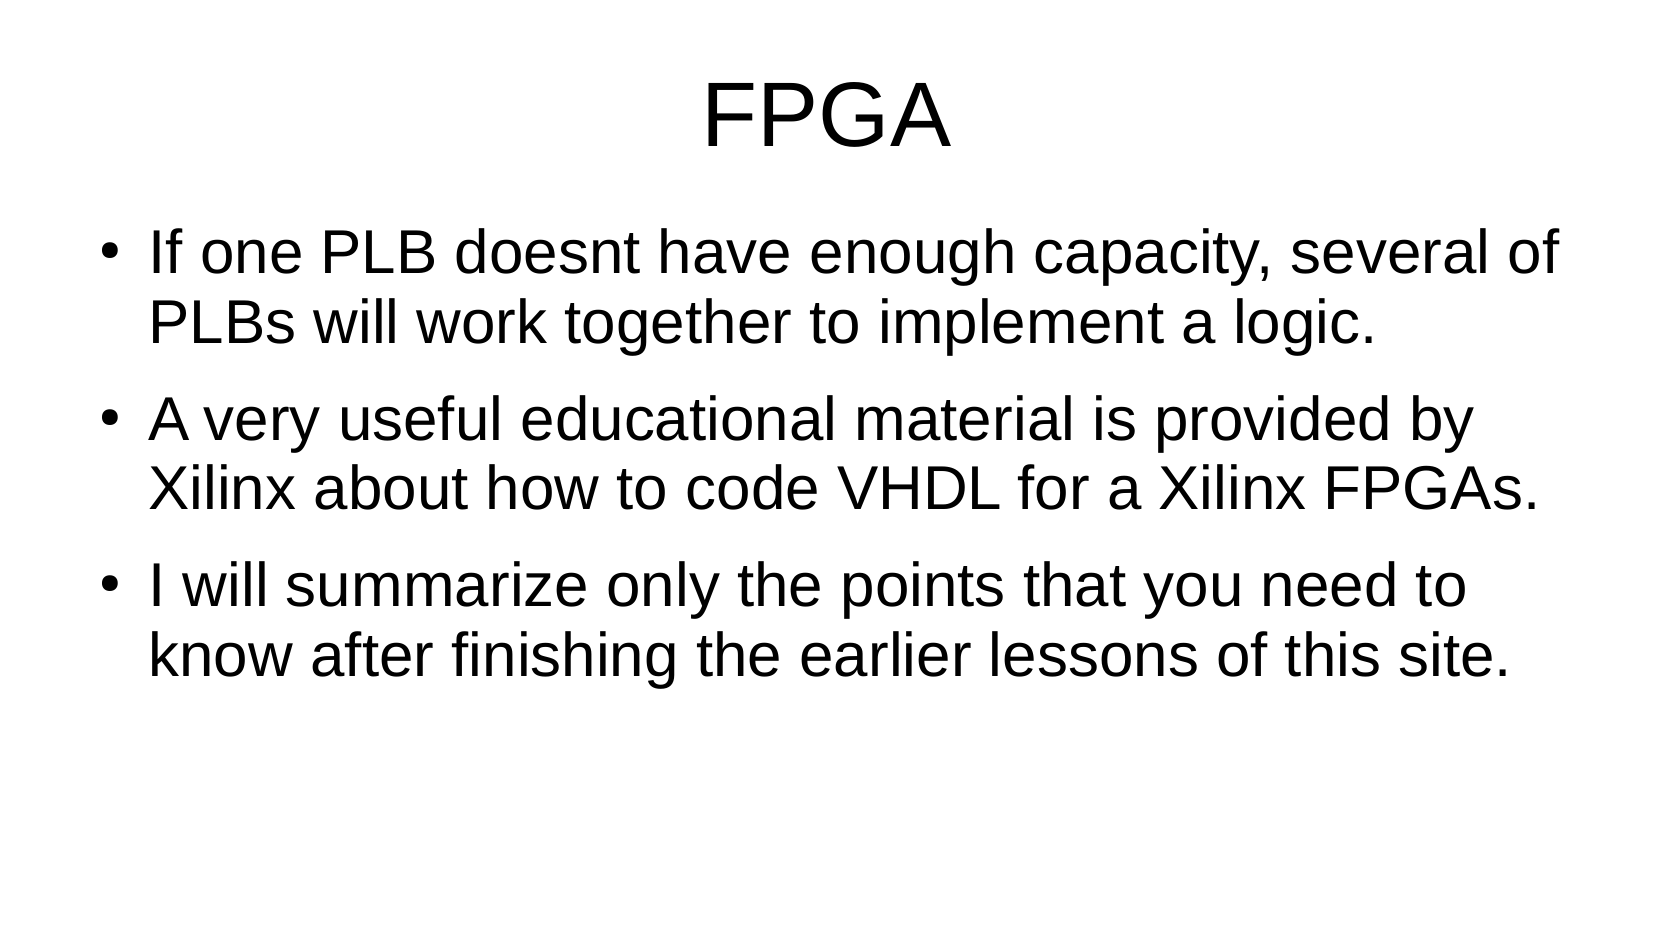

# FPGA
If one PLB doesnt have enough capacity, several of PLBs will work together to implement a logic.
A very useful educational material is provided by Xilinx about how to code VHDL for a Xilinx FPGAs.
I will summarize only the points that you need to know after finishing the earlier lessons of this site.